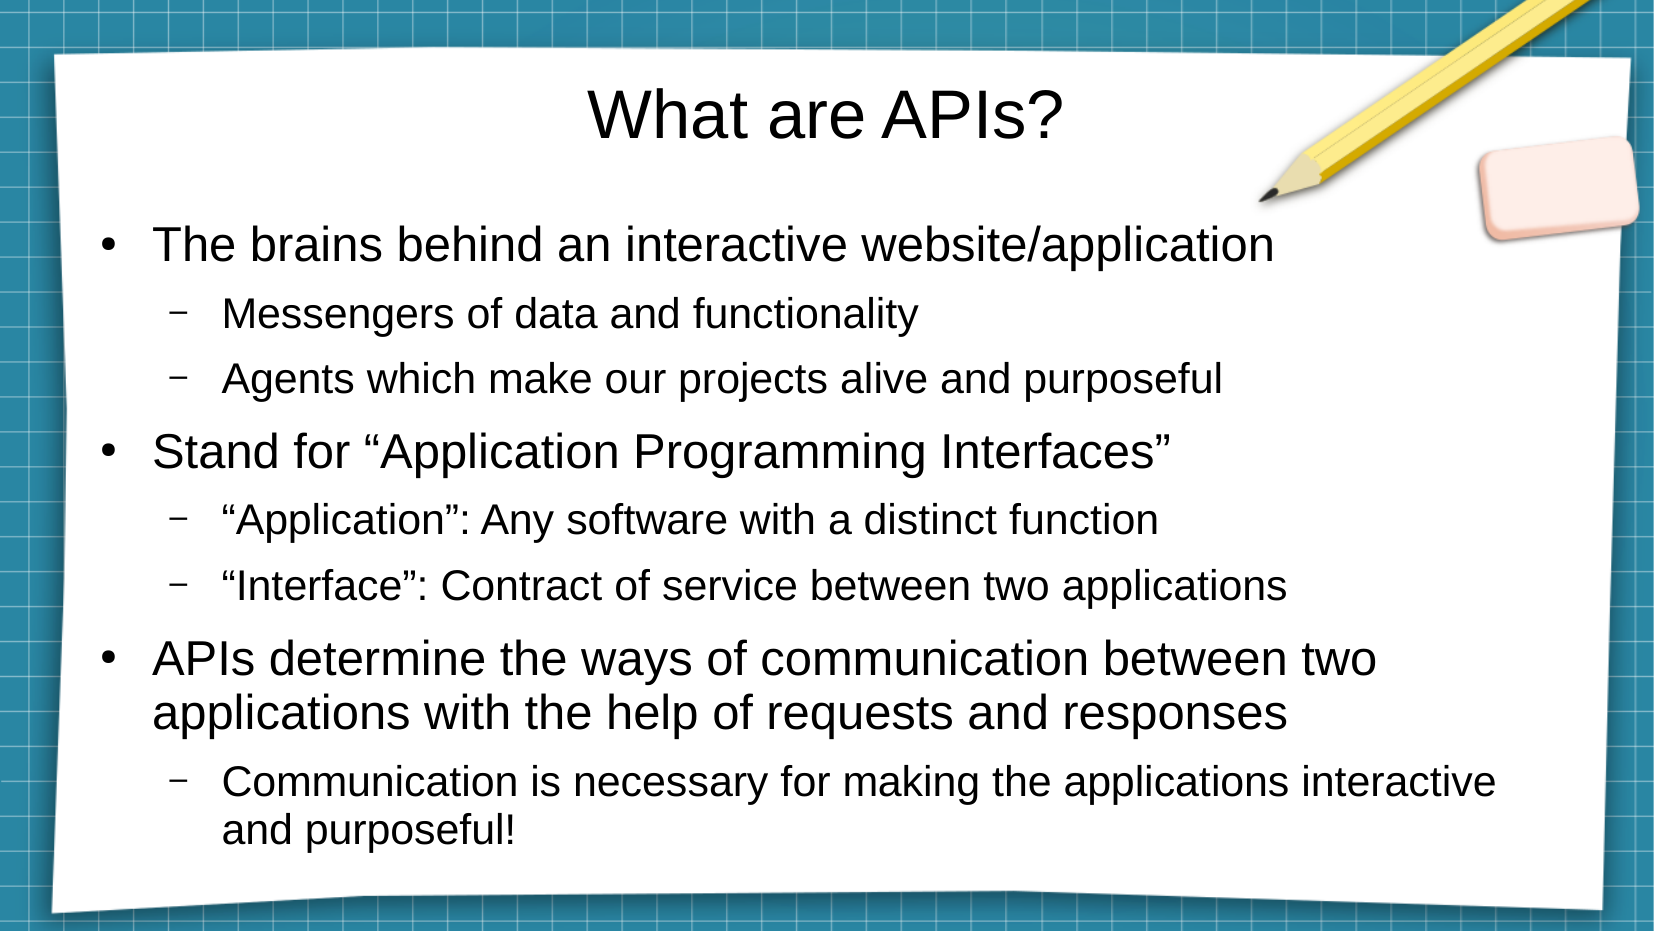

# What are APIs?
The brains behind an interactive website/application
Messengers of data and functionality
Agents which make our projects alive and purposeful
Stand for “Application Programming Interfaces”
“Application”: Any software with a distinct function
“Interface”: Contract of service between two applications
APIs determine the ways of communication between two applications with the help of requests and responses
Communication is necessary for making the applications interactive and purposeful!